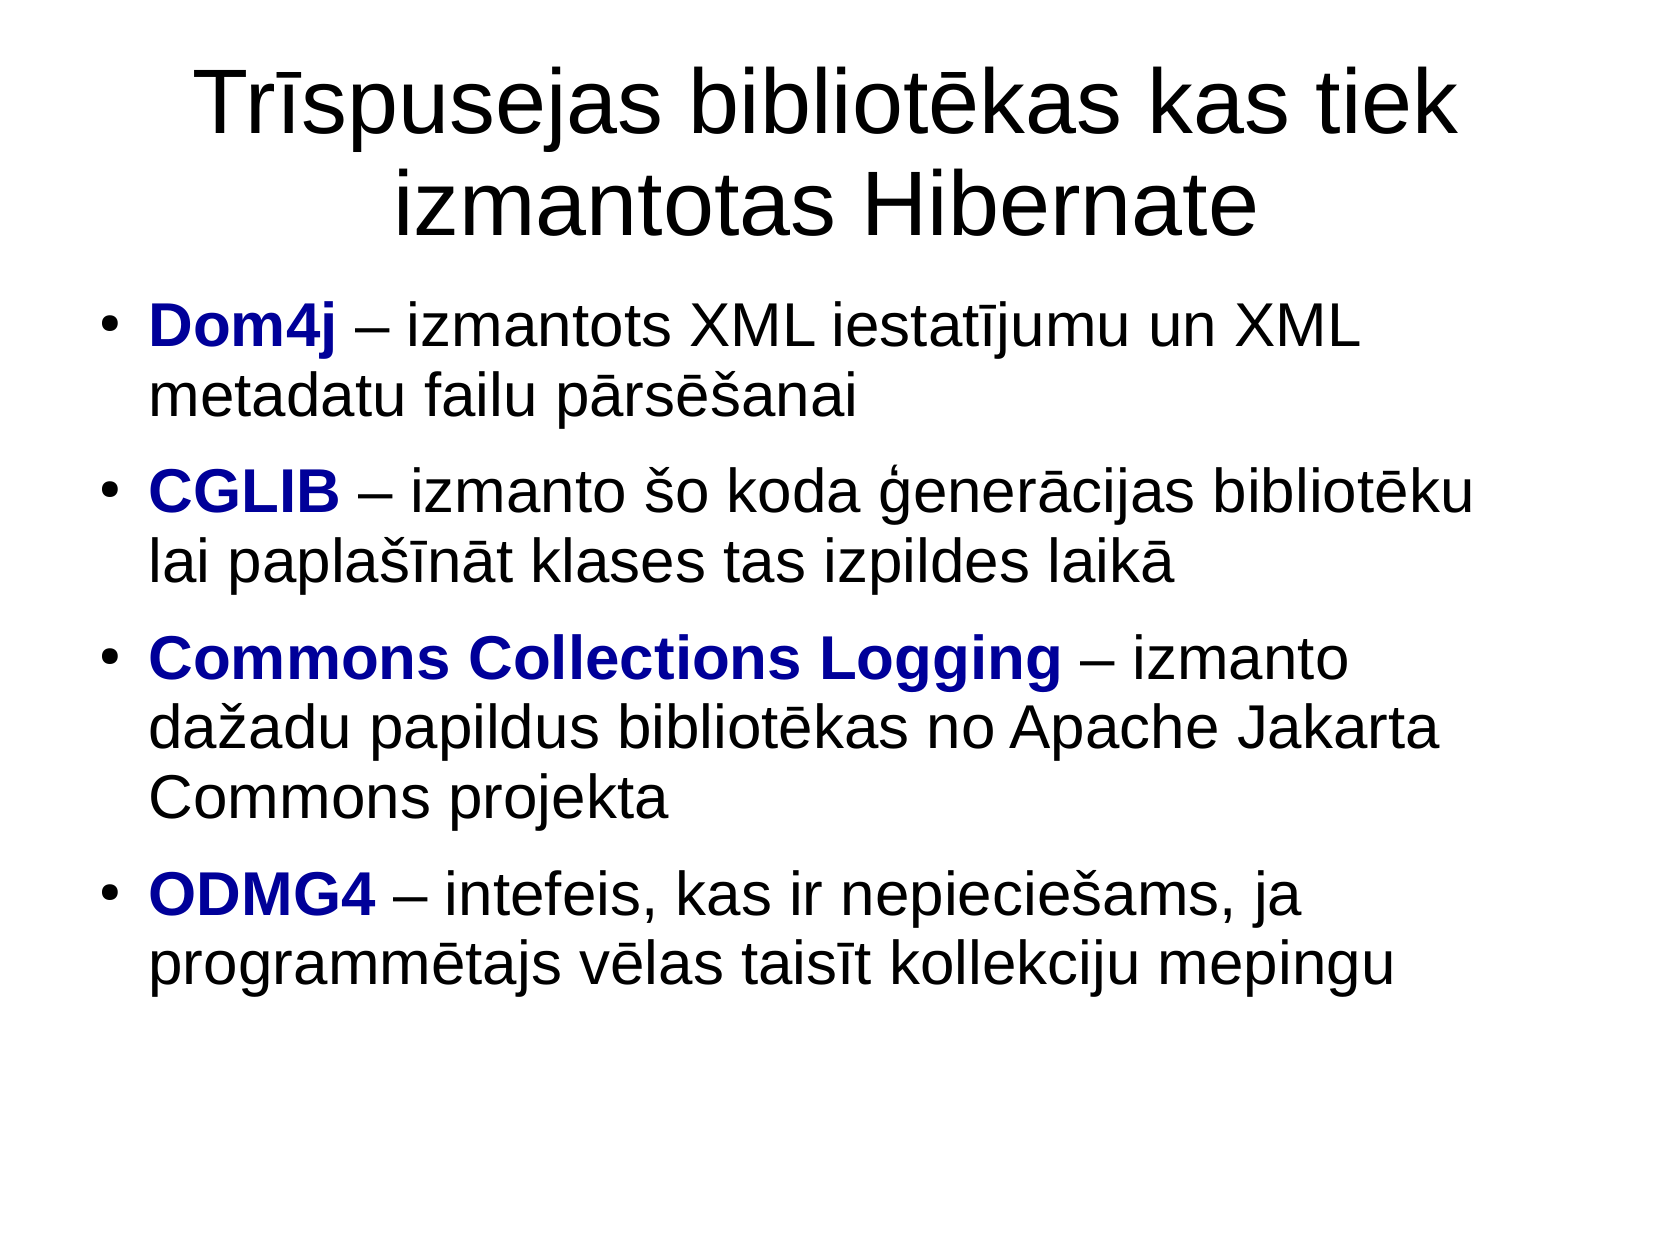

# Trīspusejas bibliotēkas kas tiek izmantotas Hibernate
Dom4j – izmantots XML iestatījumu un XML metadatu failu pārsēšanai
CGLIB – izmanto šo koda ģenerācijas bibliotēku lai paplašīnāt klases tas izpildes laikā
Commons Collections Logging – izmanto dažadu papildus bibliotēkas no Apache Jakarta Commons projekta
ODMG4 – intefeis, kas ir nepieciešams, ja programmētajs vēlas taisīt kollekciju mepingu